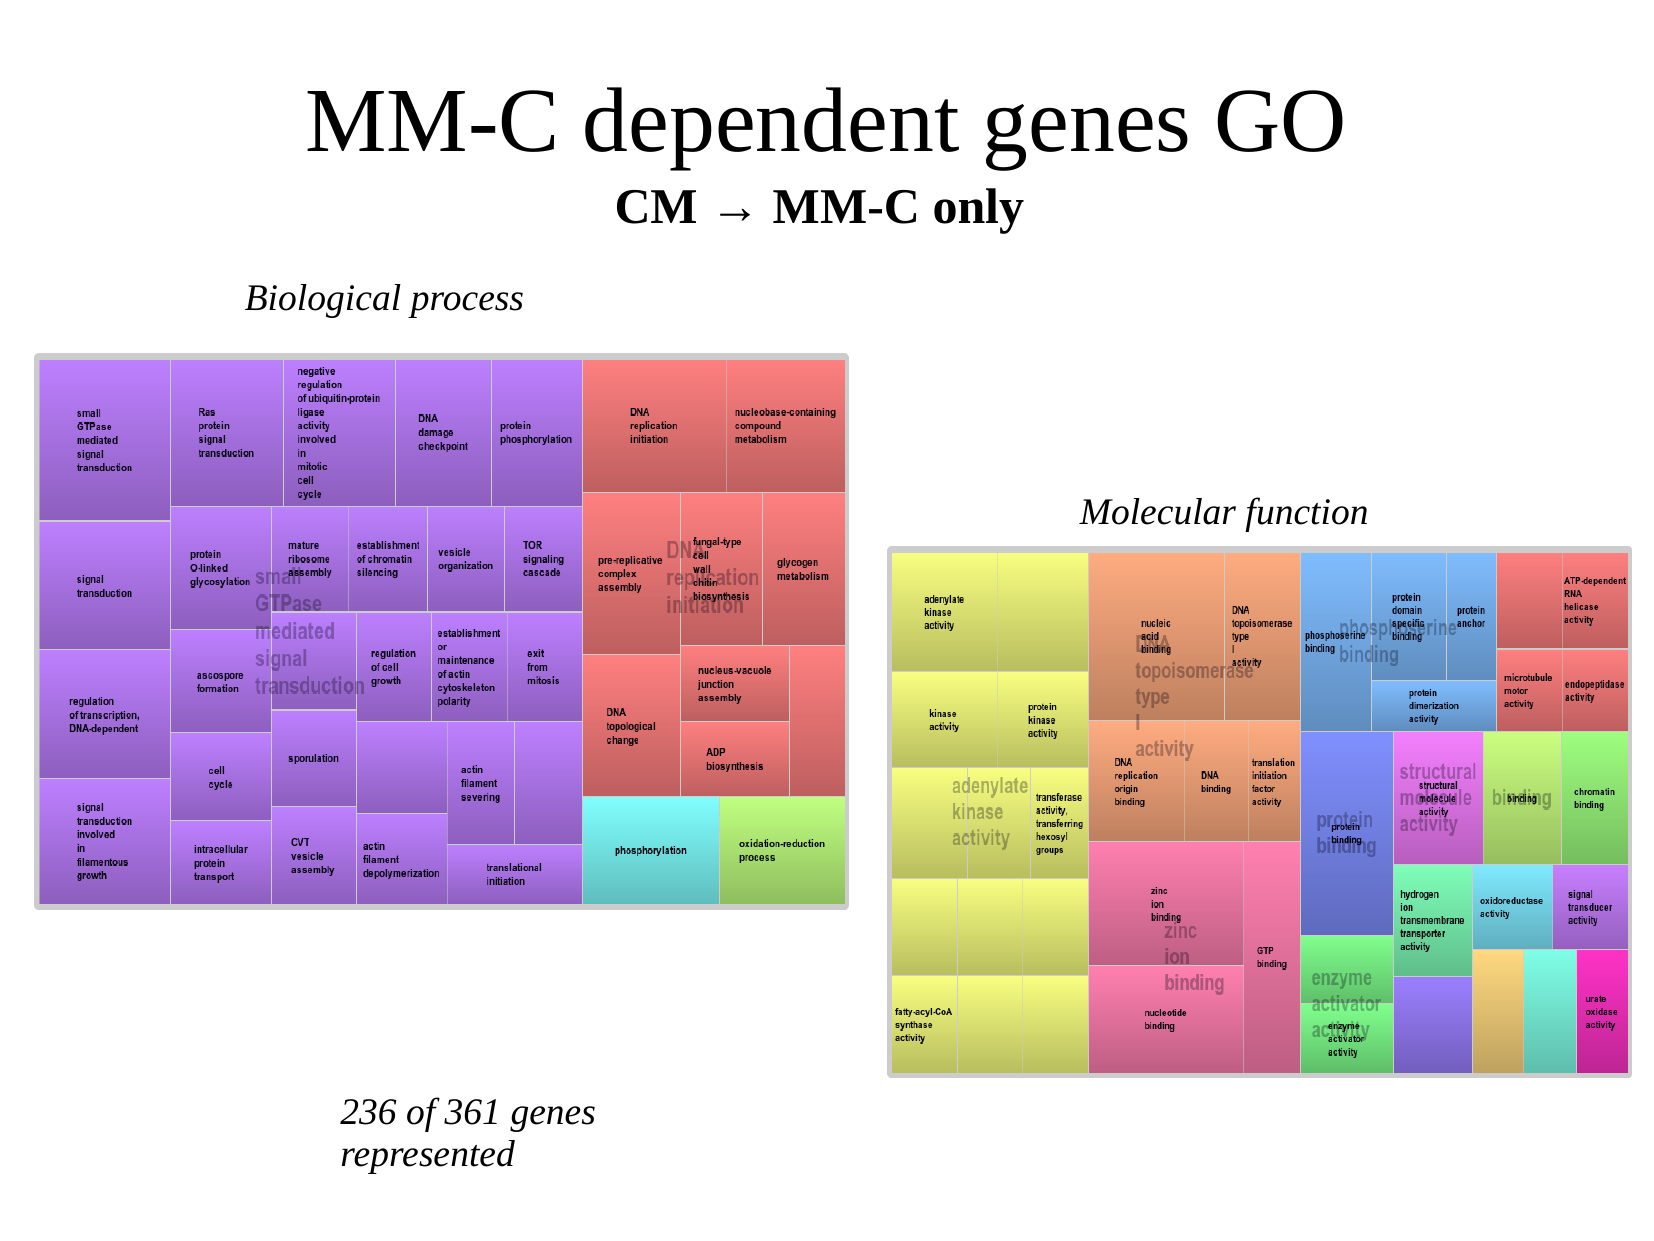

# MM-C dependent genes GO CM → MM-C only
Biological process
Molecular function
236 of 361 genes represented